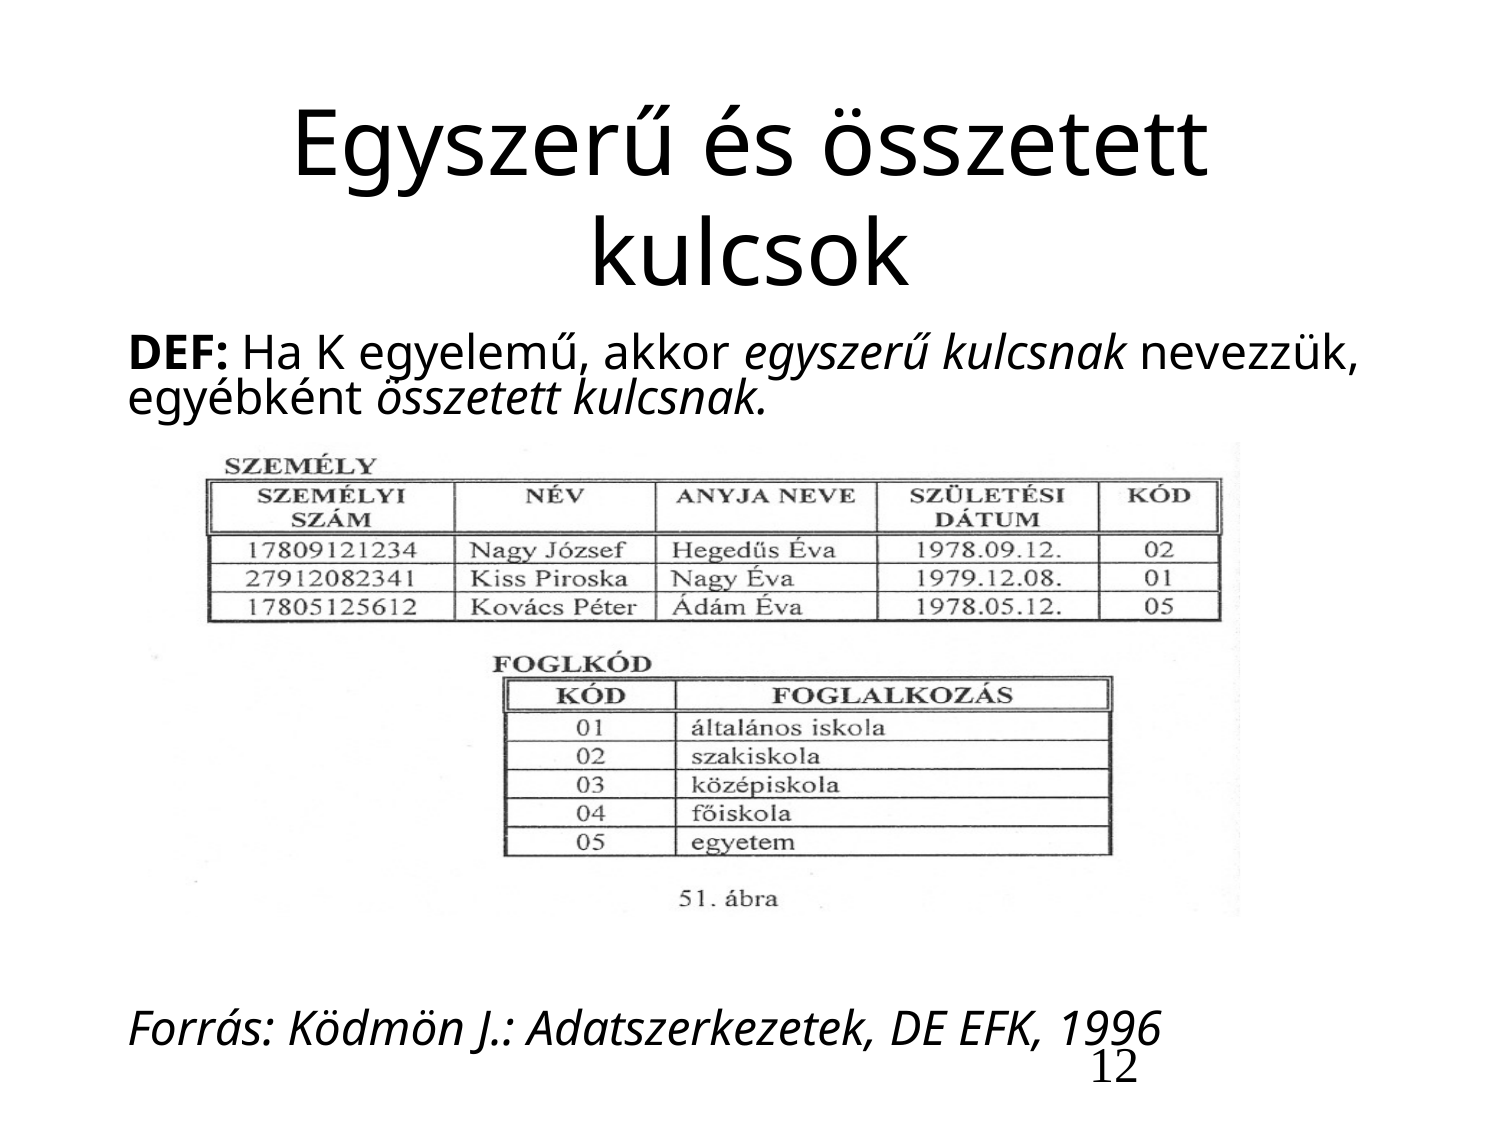

# Egyszerű és összetett kulcsok
DEF: Ha K egyelemű, akkor egyszerű kulcsnak nevezzük, egyébként összetett kulcsnak.
Forrás: Ködmön J.: Adatszerkezetek, DE EFK, 1996
12